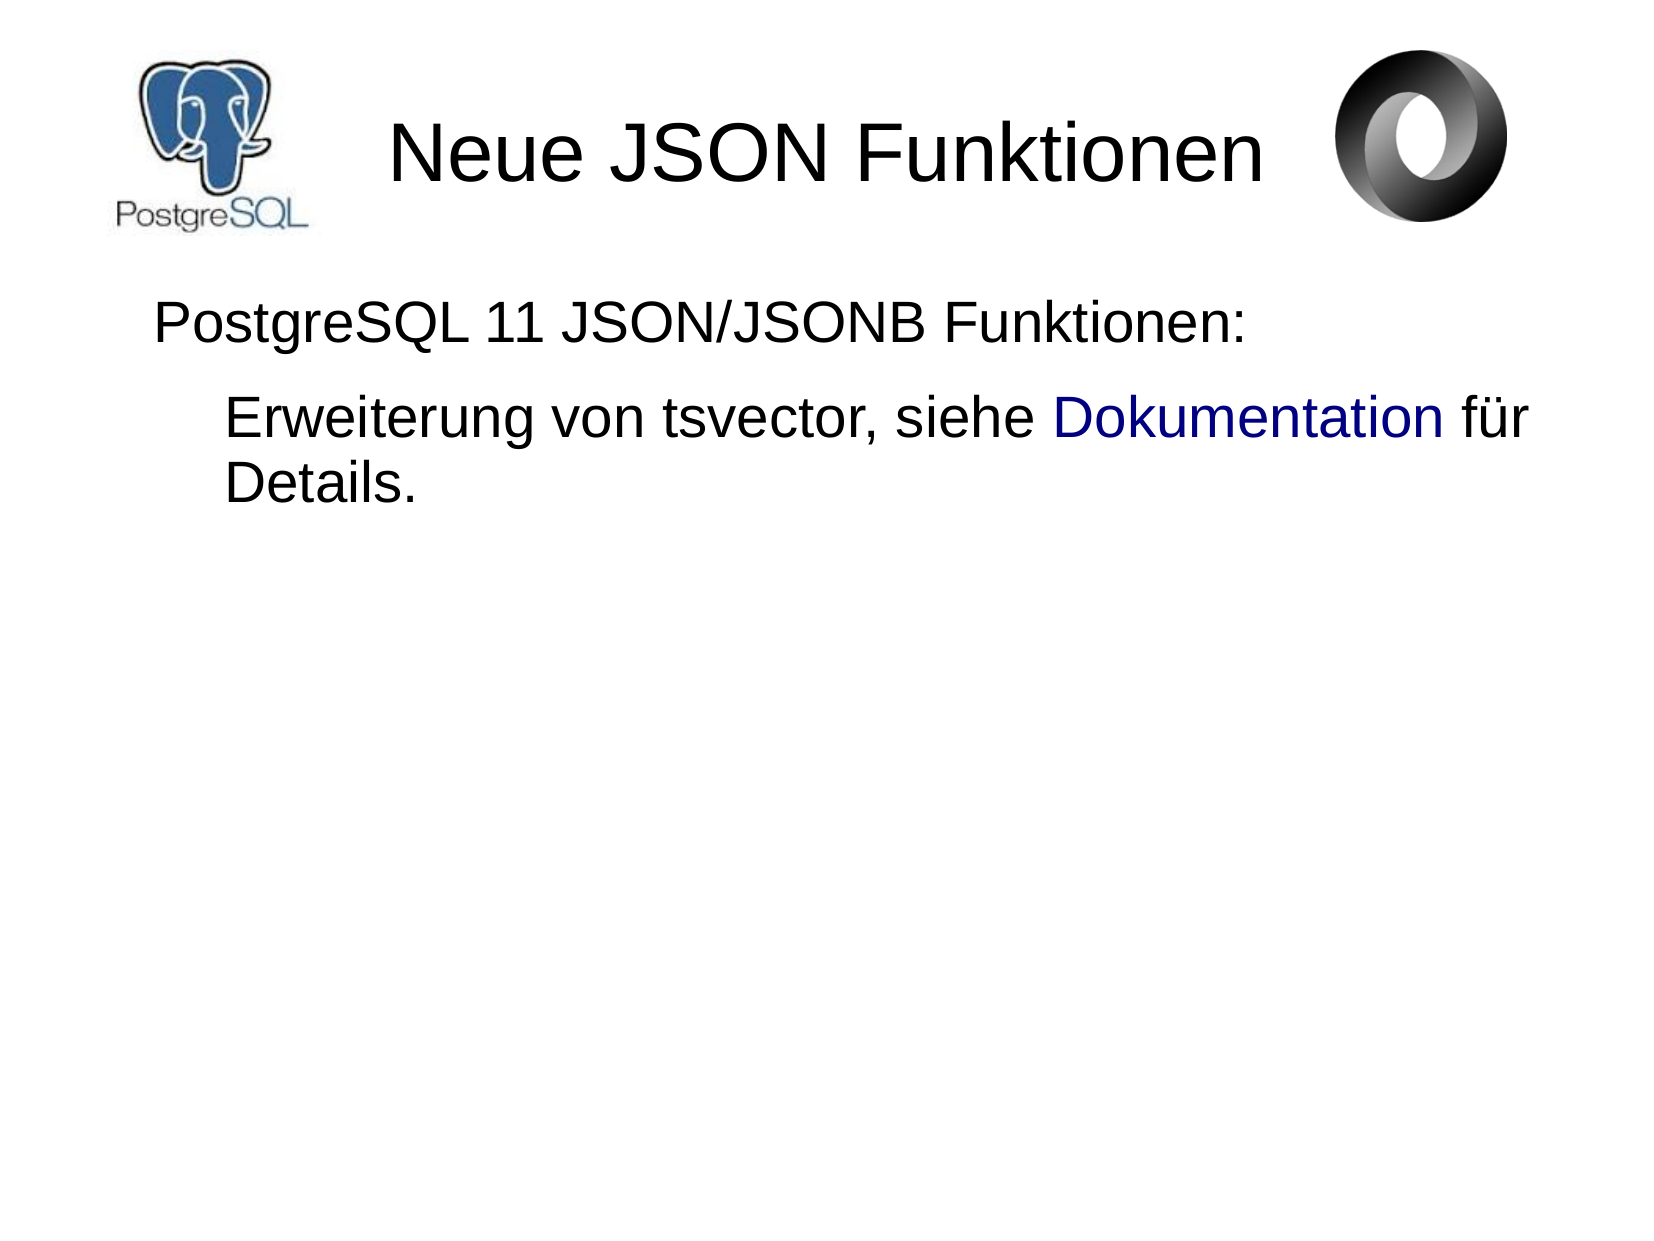

# Neue JSON Funktionen
PostgreSQL 11 JSON/JSONB Funktionen:
Erweiterung von tsvector, siehe Dokumentation für Details.